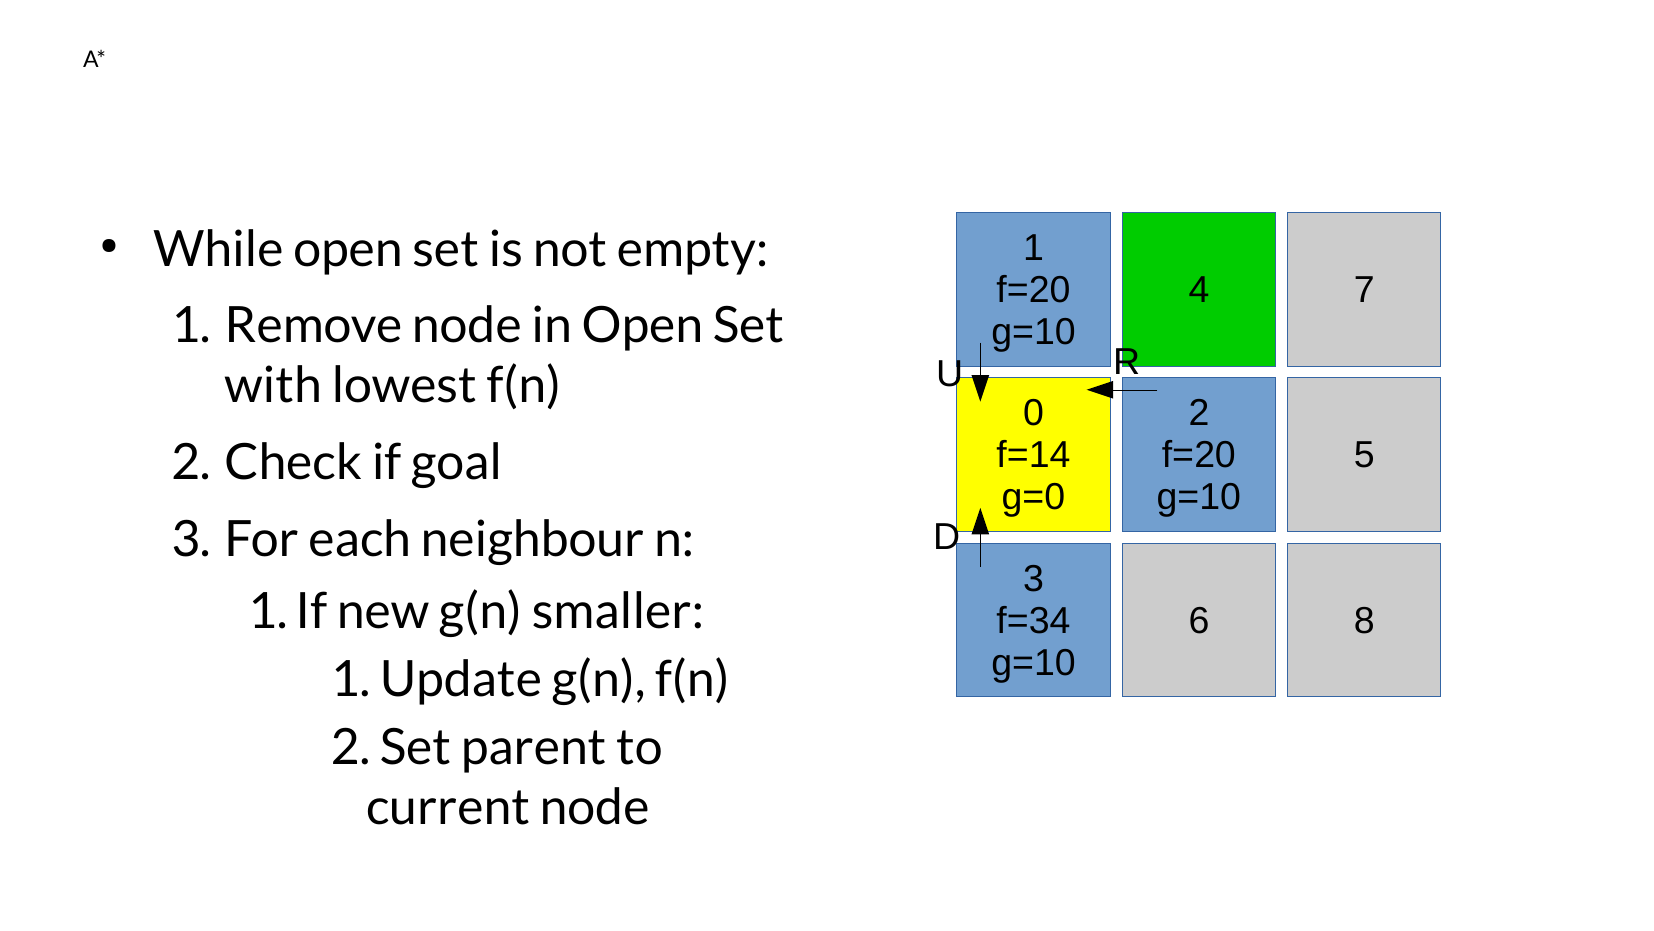

# A*
2
1
2
1
f=20
g=10
4
4
7
7
While open set is not empty:
Remove node in Open Set with lowest f(n)
Check if goal
For each neighbour n:
If new g(n) smaller:
 Update g(n), f(n)
 Set parent to current node
R
U
0
0
f=14
g=0
2
2
f=20
g=10
5
5
D
3
3
f=34
g=10
6
6
8
8